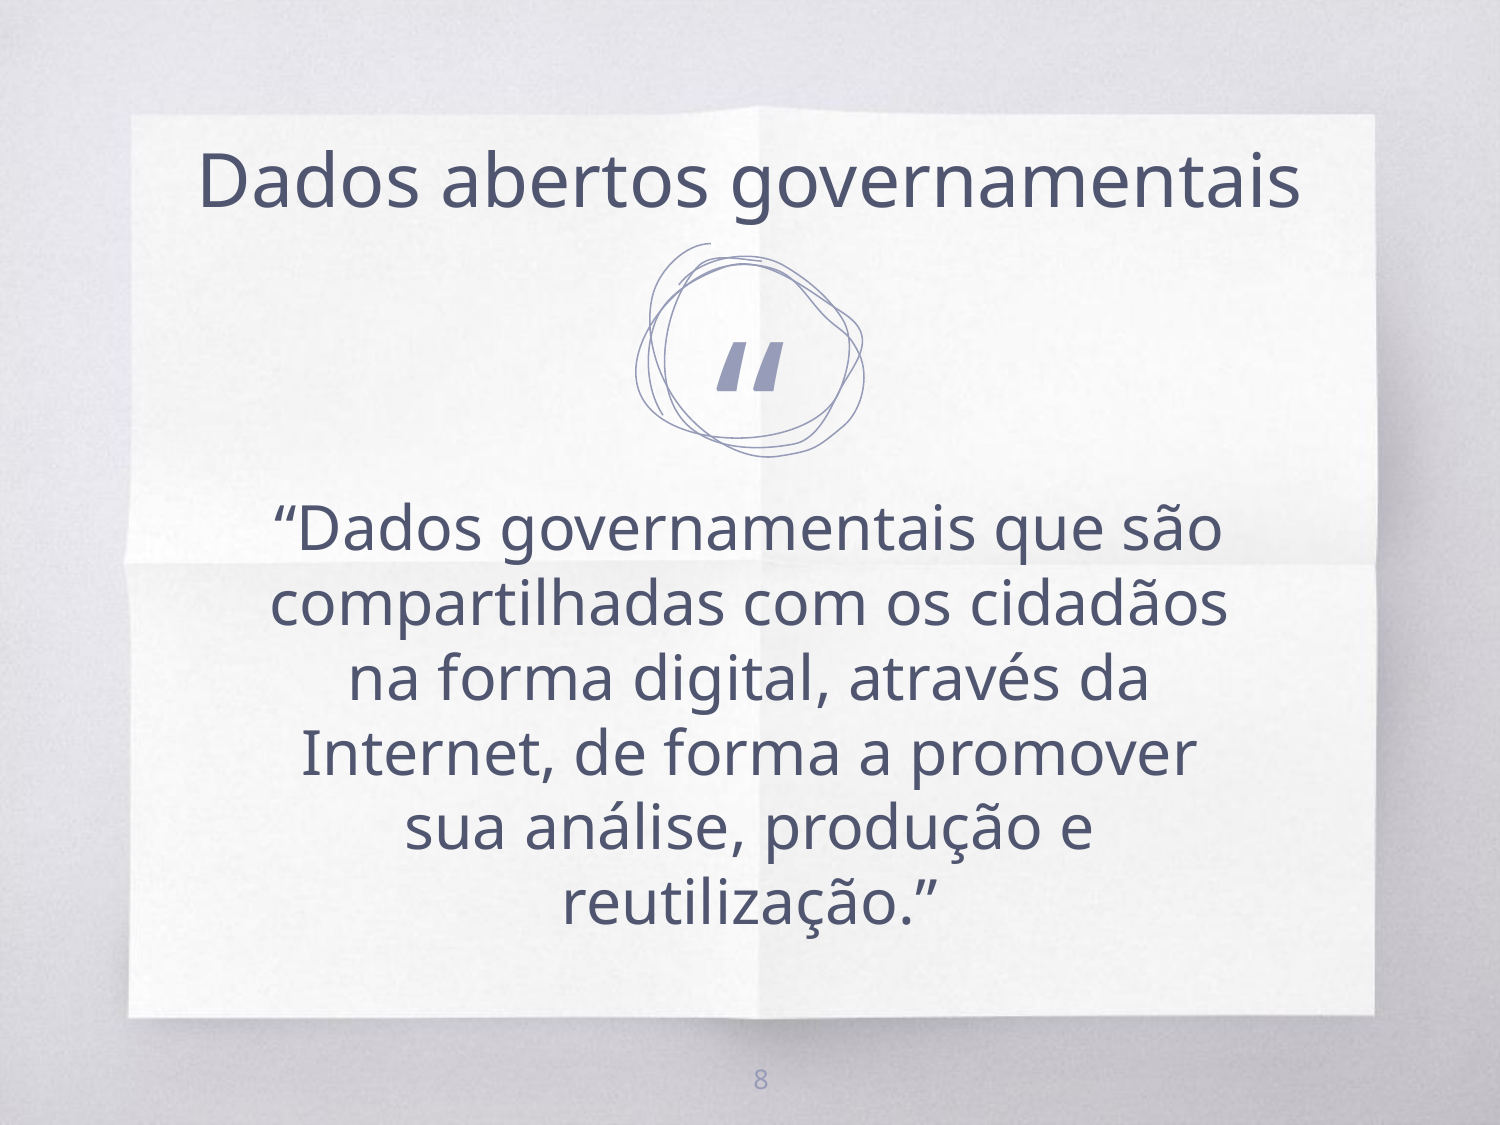

Dados abertos governamentais
# “Dados governamentais que são compartilhadas com os cidadãos na forma digital, através da Internet, de forma a promover sua análise, produção e reutilização.”